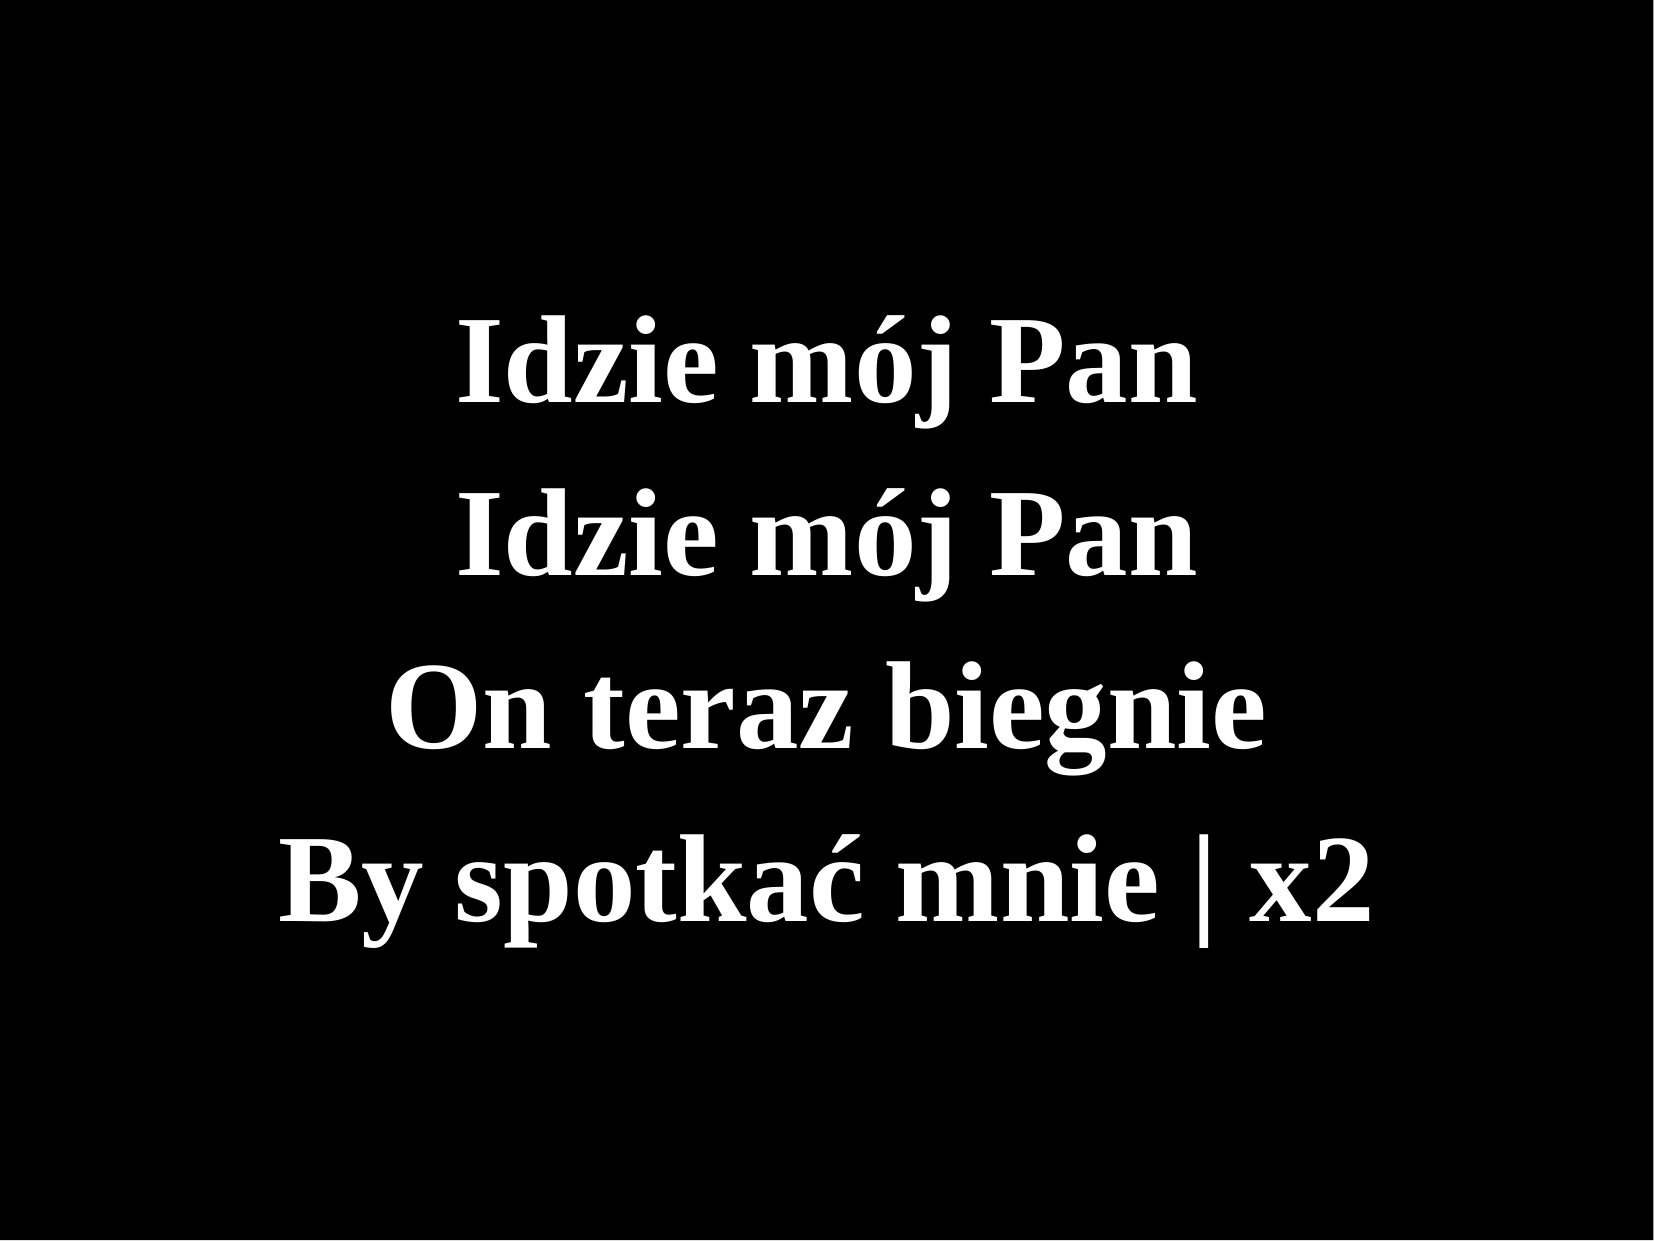

# Idzie mój Pan ppp Idzie mój Pan ppp On teraz biegnie ppp By spotkać mnie | x2